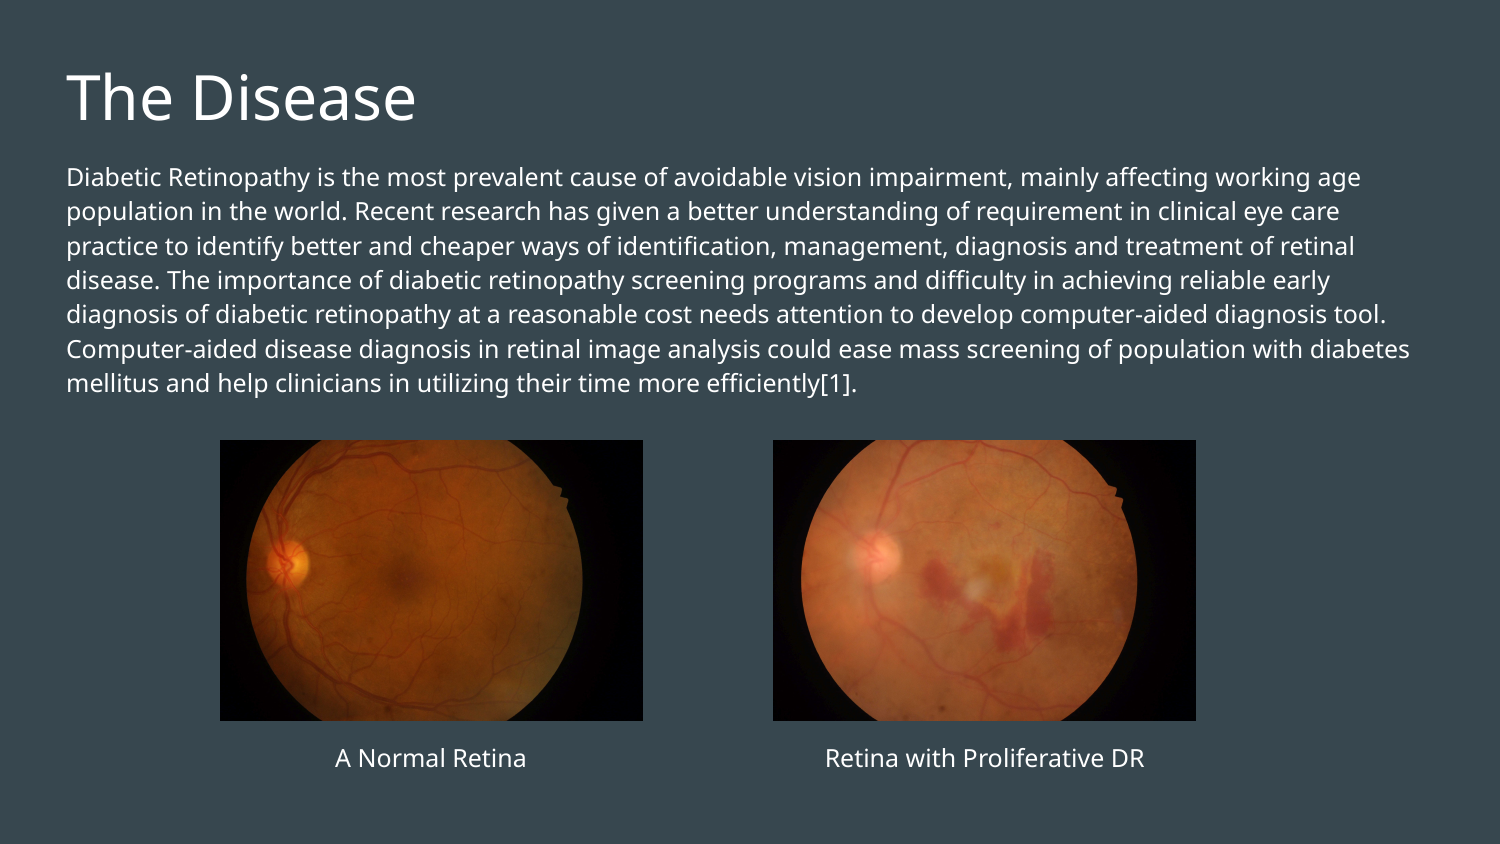

# The Disease
Diabetic Retinopathy is the most prevalent cause of avoidable vision impairment, mainly affecting working age population in the world. Recent research has given a better understanding of requirement in clinical eye care practice to identify better and cheaper ways of identification, management, diagnosis and treatment of retinal disease. The importance of diabetic retinopathy screening programs and difficulty in achieving reliable early diagnosis of diabetic retinopathy at a reasonable cost needs attention to develop computer-aided diagnosis tool. Computer-aided disease diagnosis in retinal image analysis could ease mass screening of population with diabetes mellitus and help clinicians in utilizing their time more efficiently[1].
A Normal Retina
Retina with Proliferative DR